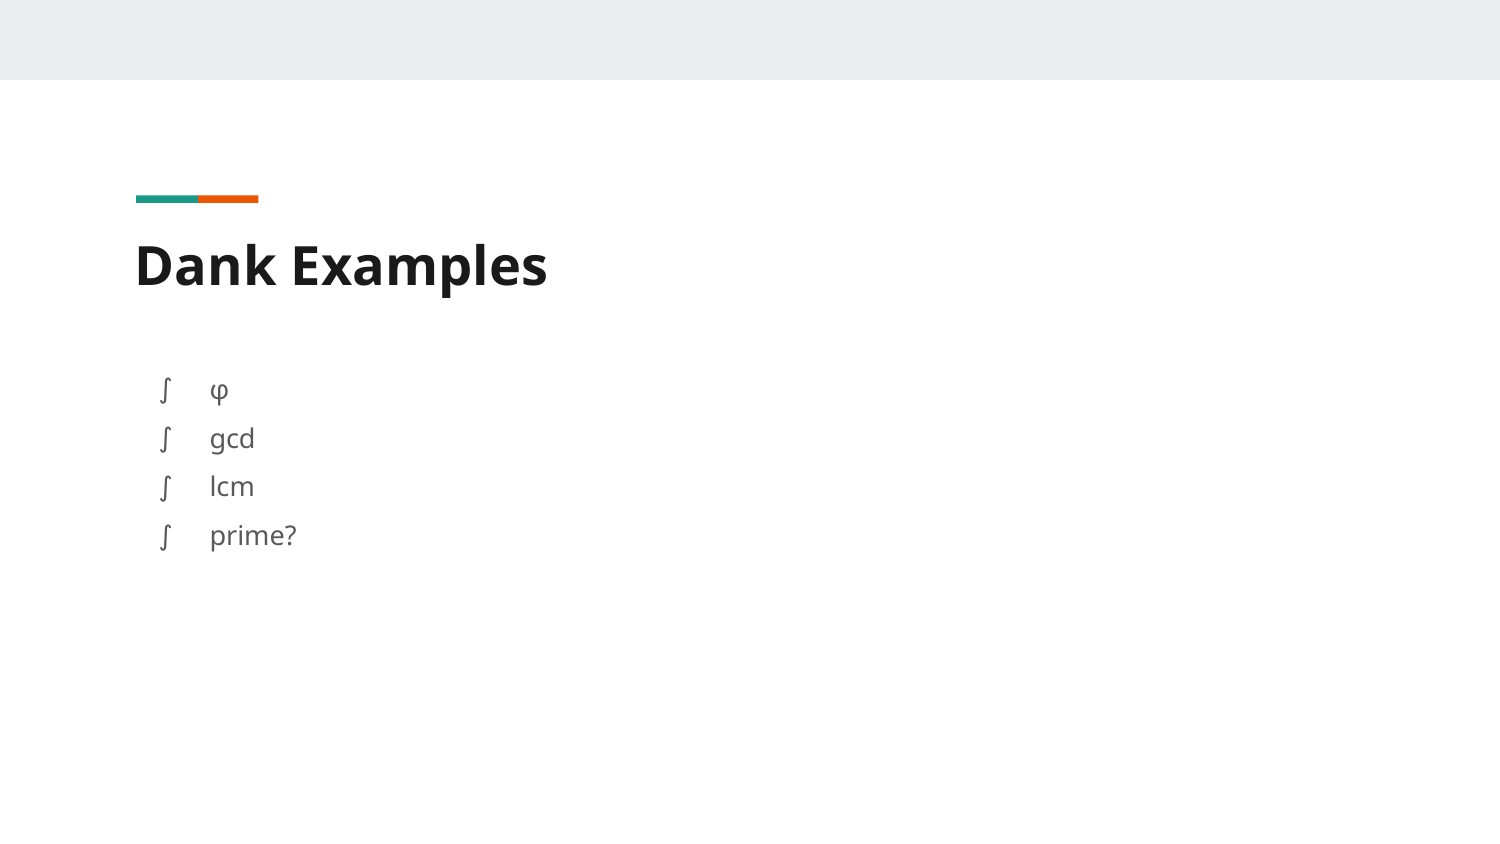

# Dank Examples
φ
gcd
lcm
prime?